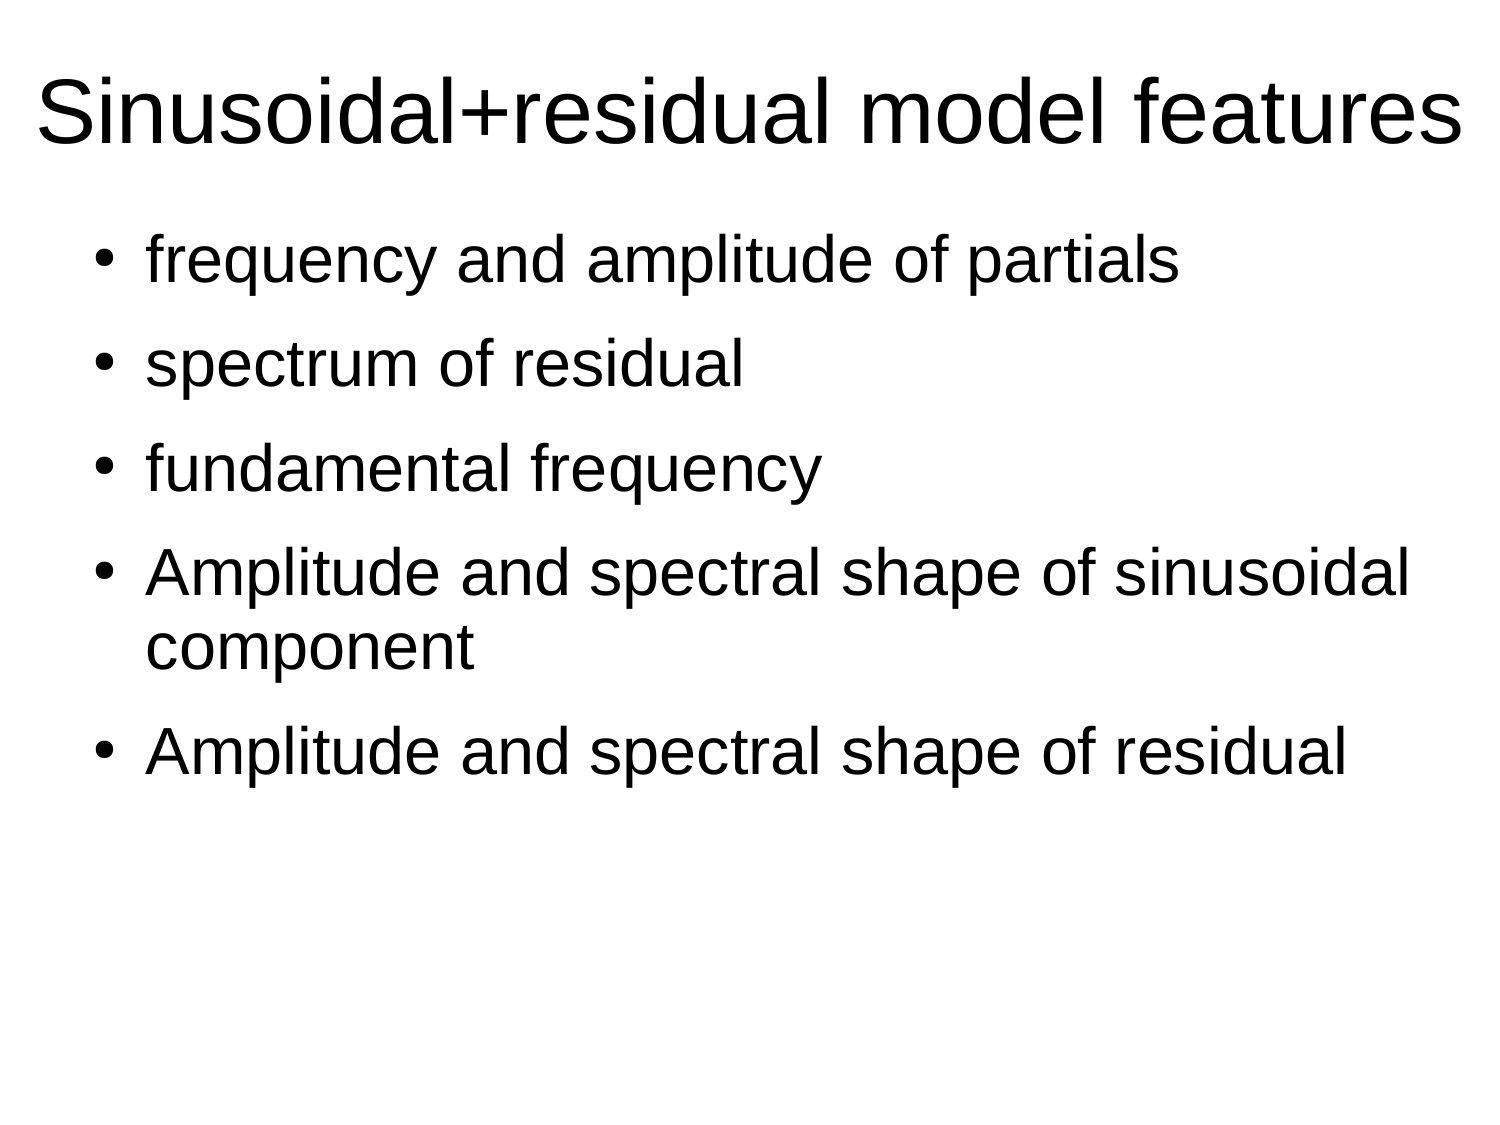

Sinusoidal+residual model features
# frequency and amplitude of partials
spectrum of residual
fundamental frequency
Amplitude and spectral shape of sinusoidal component
Amplitude and spectral shape of residual